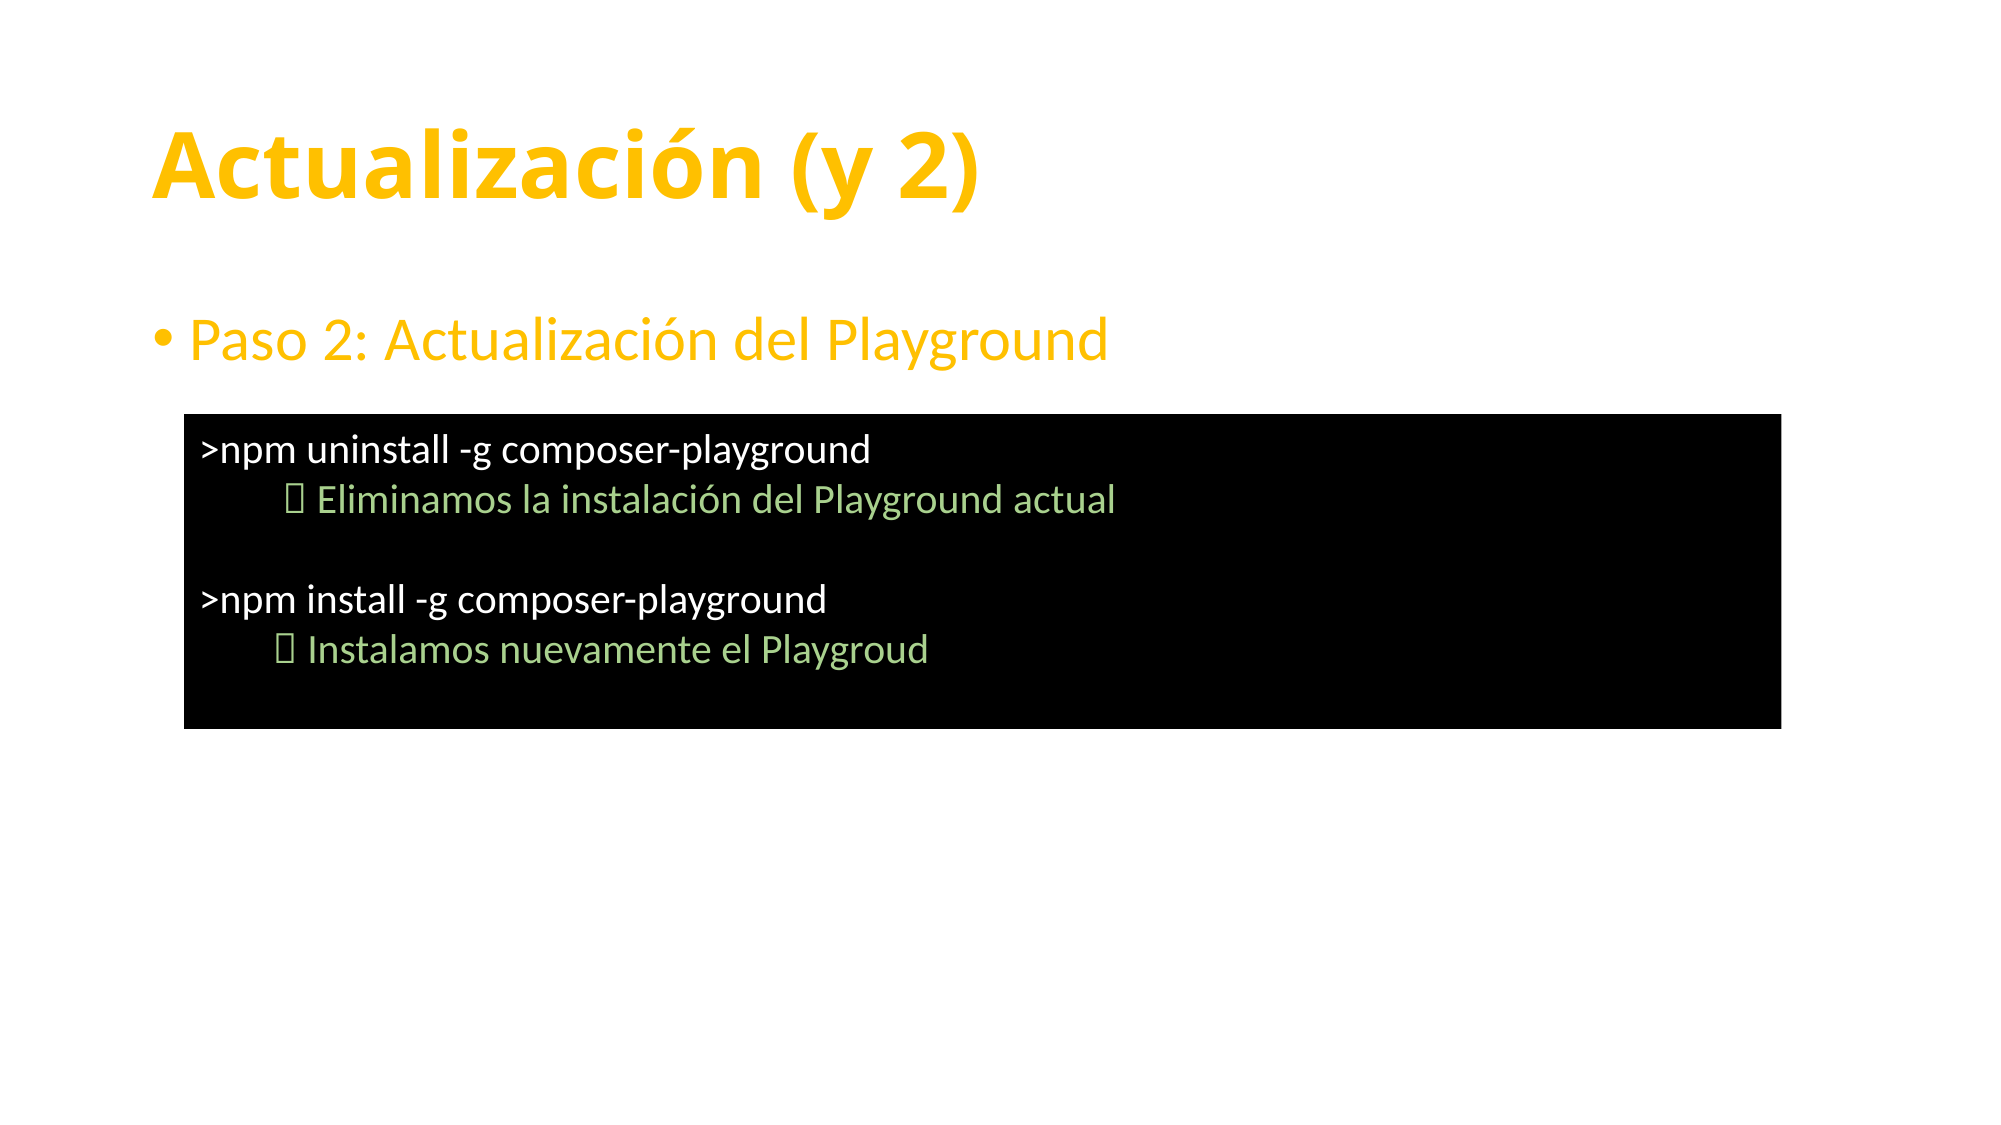

# Actualización (y 2)
Paso 2: Actualización del Playground
>npm uninstall -g composer-playground
	  Eliminamos la instalación del Playground actual
>npm install -g composer-playground
	 Instalamos nuevamente el Playgroud